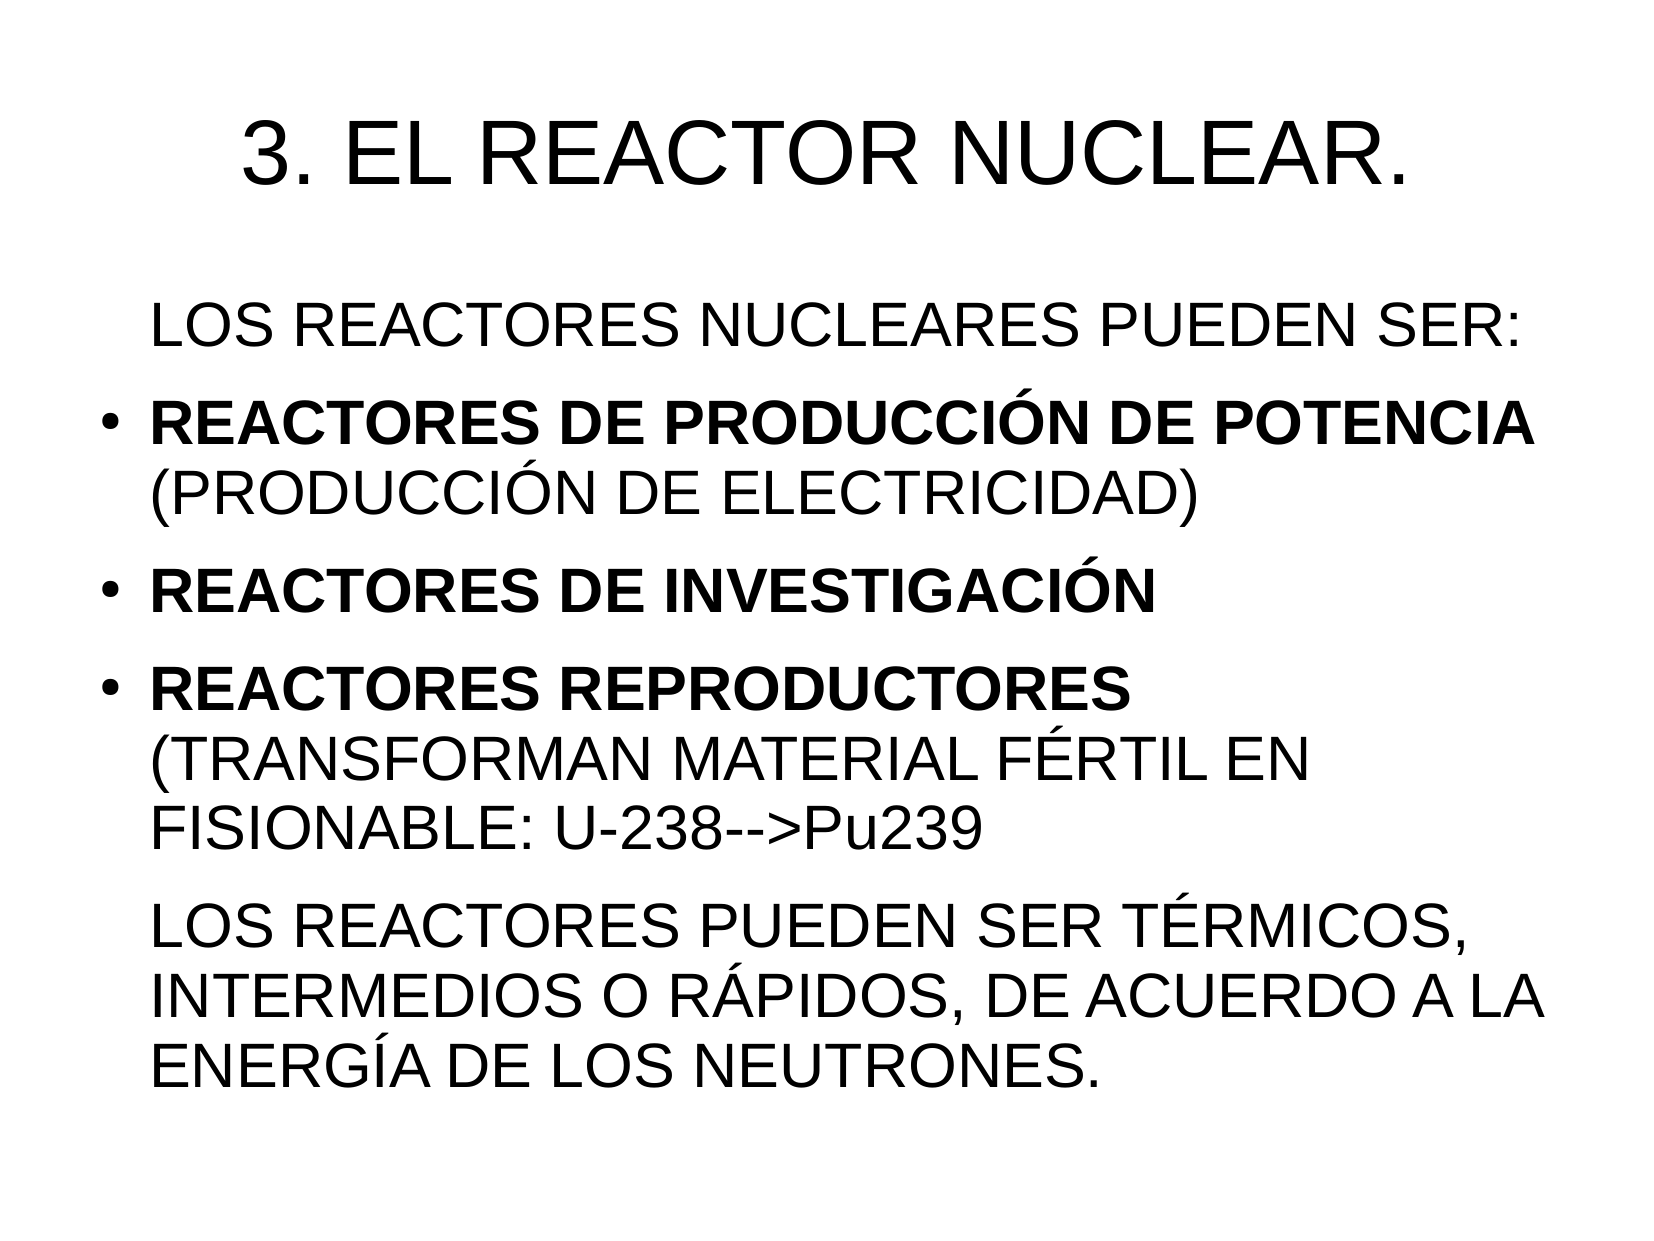

# 3. EL REACTOR NUCLEAR.
LOS REACTORES NUCLEARES PUEDEN SER:
REACTORES DE PRODUCCIÓN DE POTENCIA (PRODUCCIÓN DE ELECTRICIDAD)
REACTORES DE INVESTIGACIÓN
REACTORES REPRODUCTORES (TRANSFORMAN MATERIAL FÉRTIL EN FISIONABLE: U-238-->Pu239
LOS REACTORES PUEDEN SER TÉRMICOS, INTERMEDIOS O RÁPIDOS, DE ACUERDO A LA ENERGÍA DE LOS NEUTRONES.